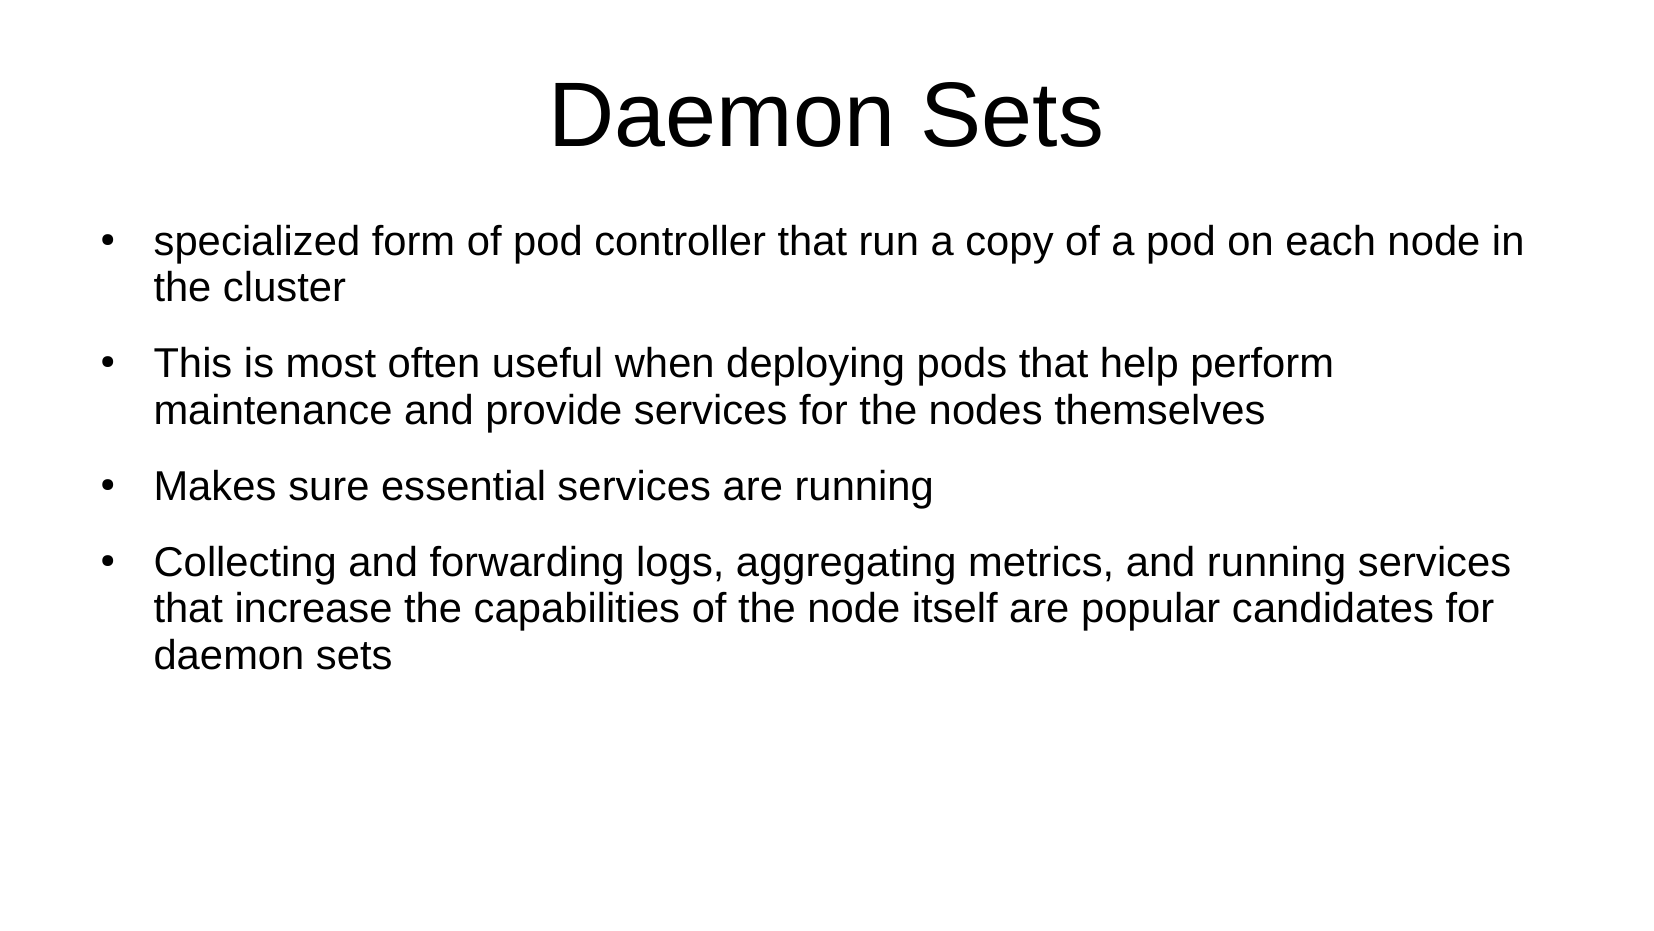

# Daemon Sets
specialized form of pod controller that run a copy of a pod on each node in the cluster
This is most often useful when deploying pods that help perform maintenance and provide services for the nodes themselves
Makes sure essential services are running
Collecting and forwarding logs, aggregating metrics, and running services that increase the capabilities of the node itself are popular candidates for daemon sets